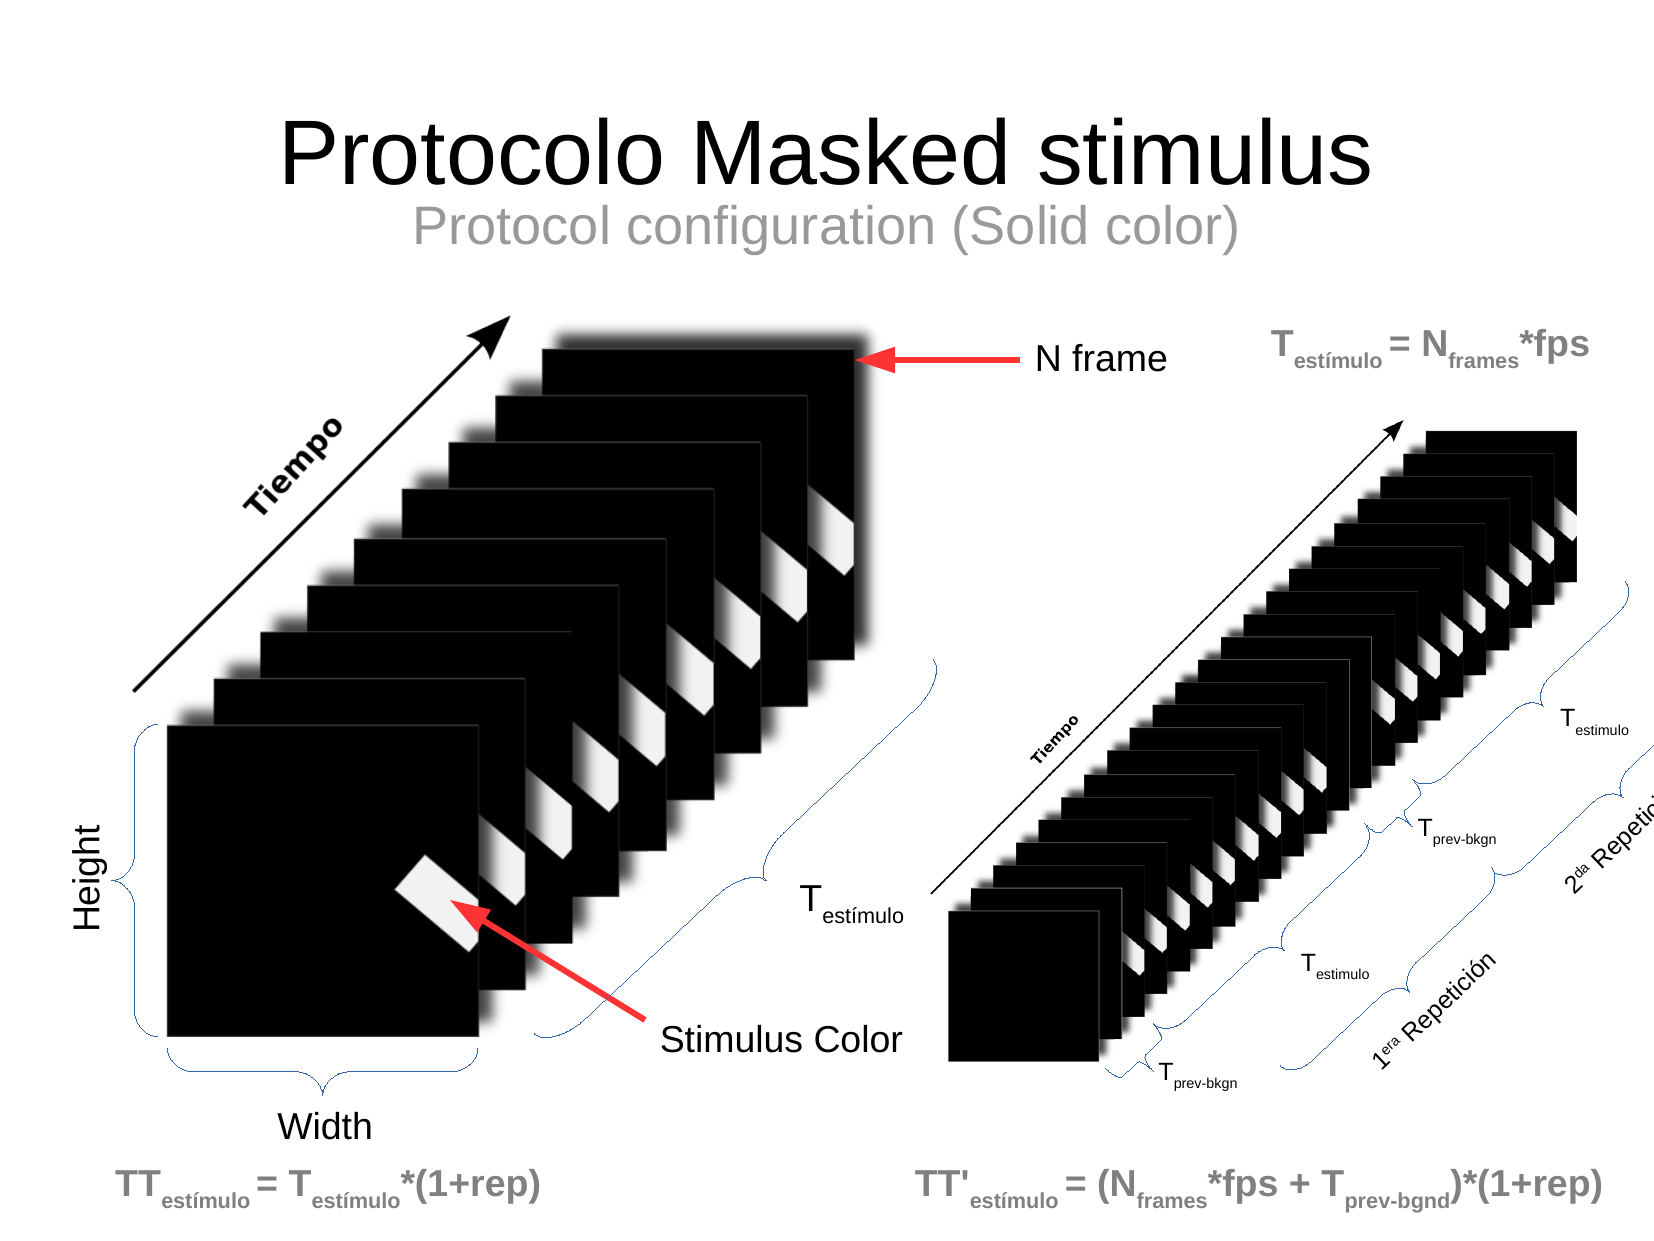

# Protocolo Masked stimulus
Protocol configuration (Solid color)
Testímulo = Nframes*fps
N frame
Testimulo
Tprev-bkgn
2da Repetición
Height
Testímulo
Testimulo
1era Repetición
Stimulus Color
Tprev-bkgn
Width
TTestímulo = Testímulo*(1+rep)
TT'estímulo = (Nframes*fps + Tprev-bgnd)*(1+rep)